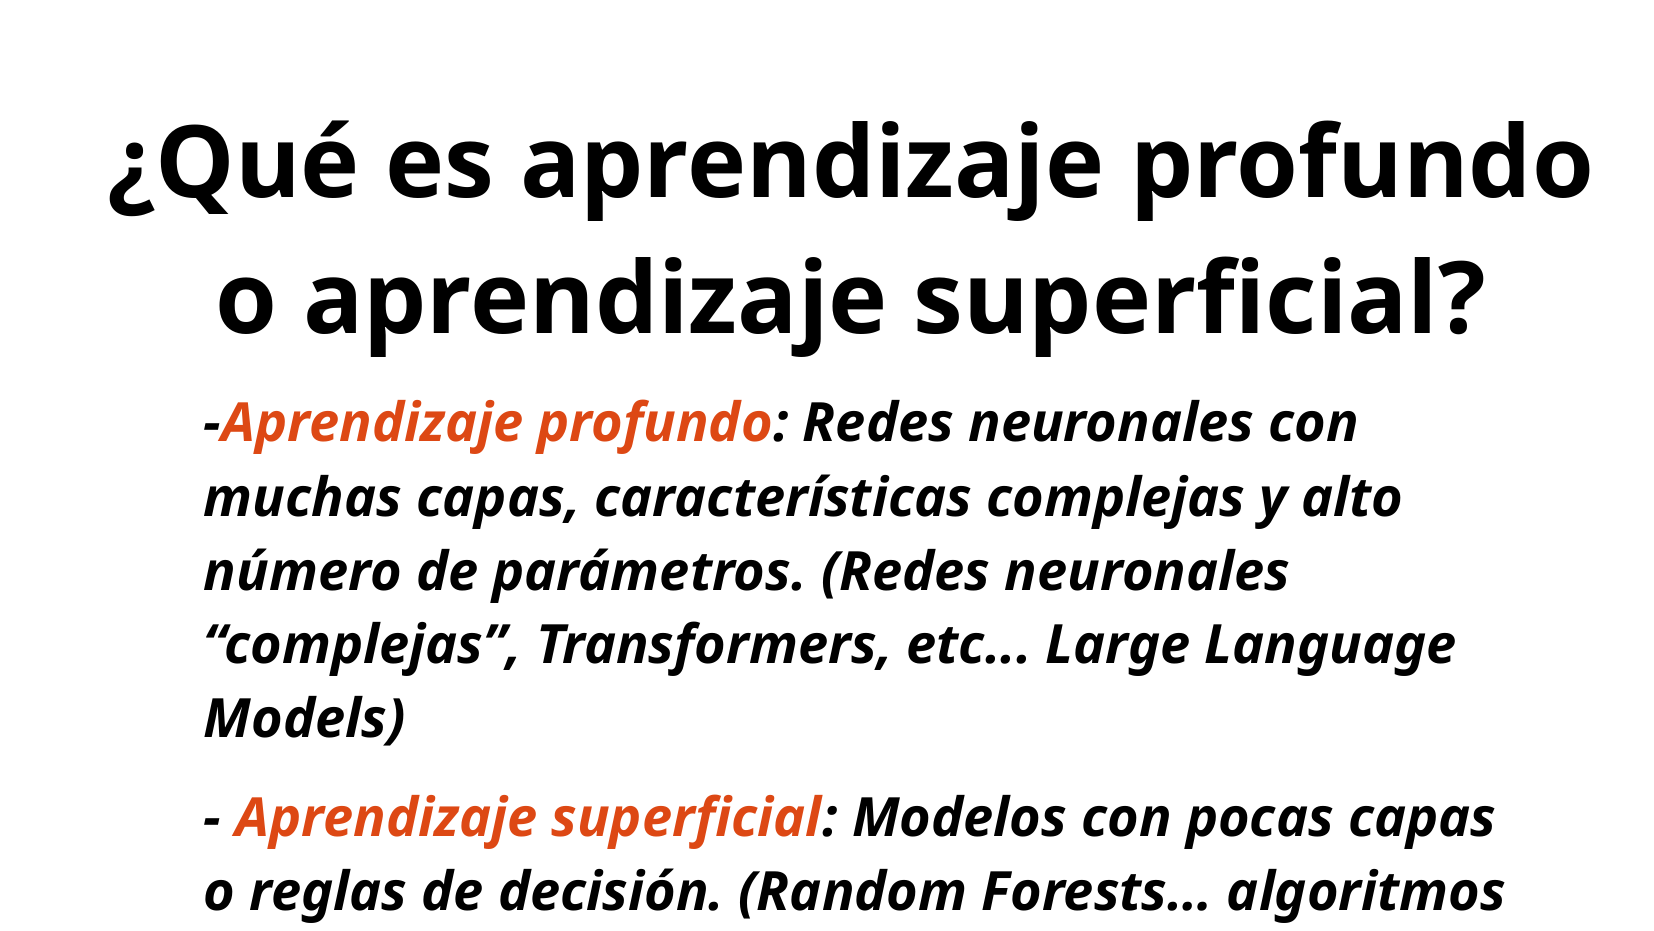

¿Qué es aprendizaje profundo o aprendizaje superficial?
-Aprendizaje profundo: Redes neuronales con muchas capas, características complejas y alto número de parámetros. (Redes neuronales “complejas”, Transformers, etc... Large Language Models)
- Aprendizaje superficial: Modelos con pocas capas o reglas de decisión. (Random Forests… algoritmos de ML)